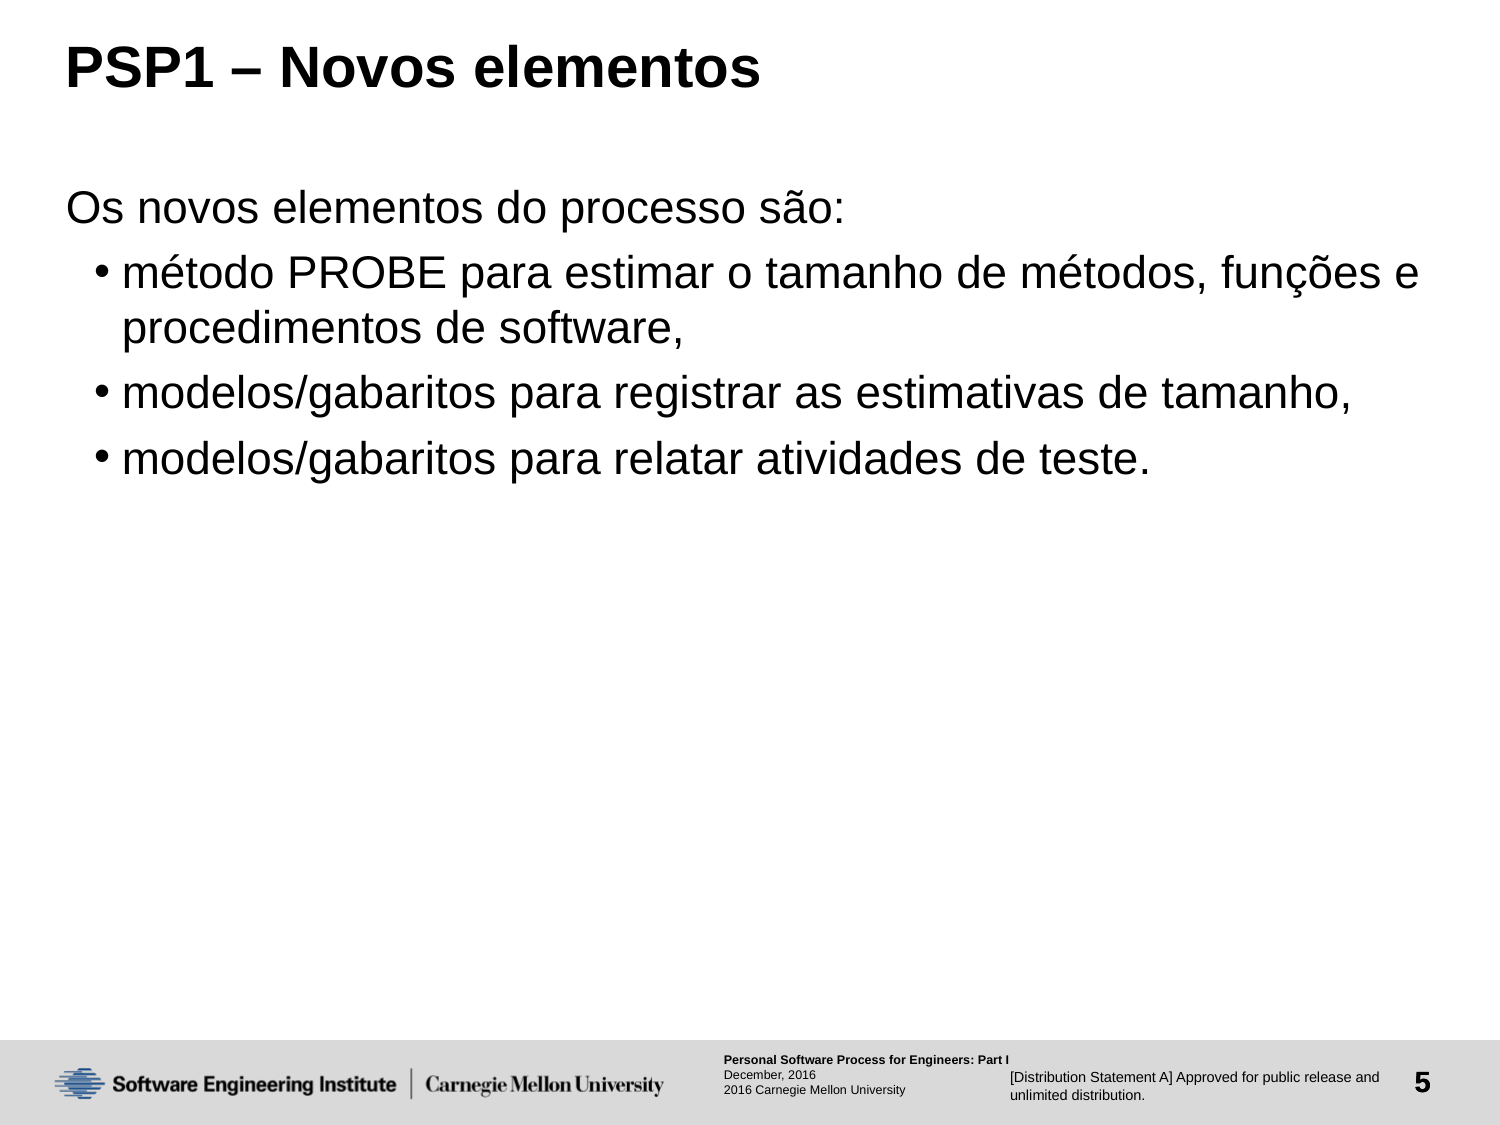

# PSP1 – Novos elementos
Os novos elementos do processo são:
método PROBE para estimar o tamanho de métodos, funções e procedimentos de software,
modelos/gabaritos para registrar as estimativas de tamanho,
modelos/gabaritos para relatar atividades de teste.